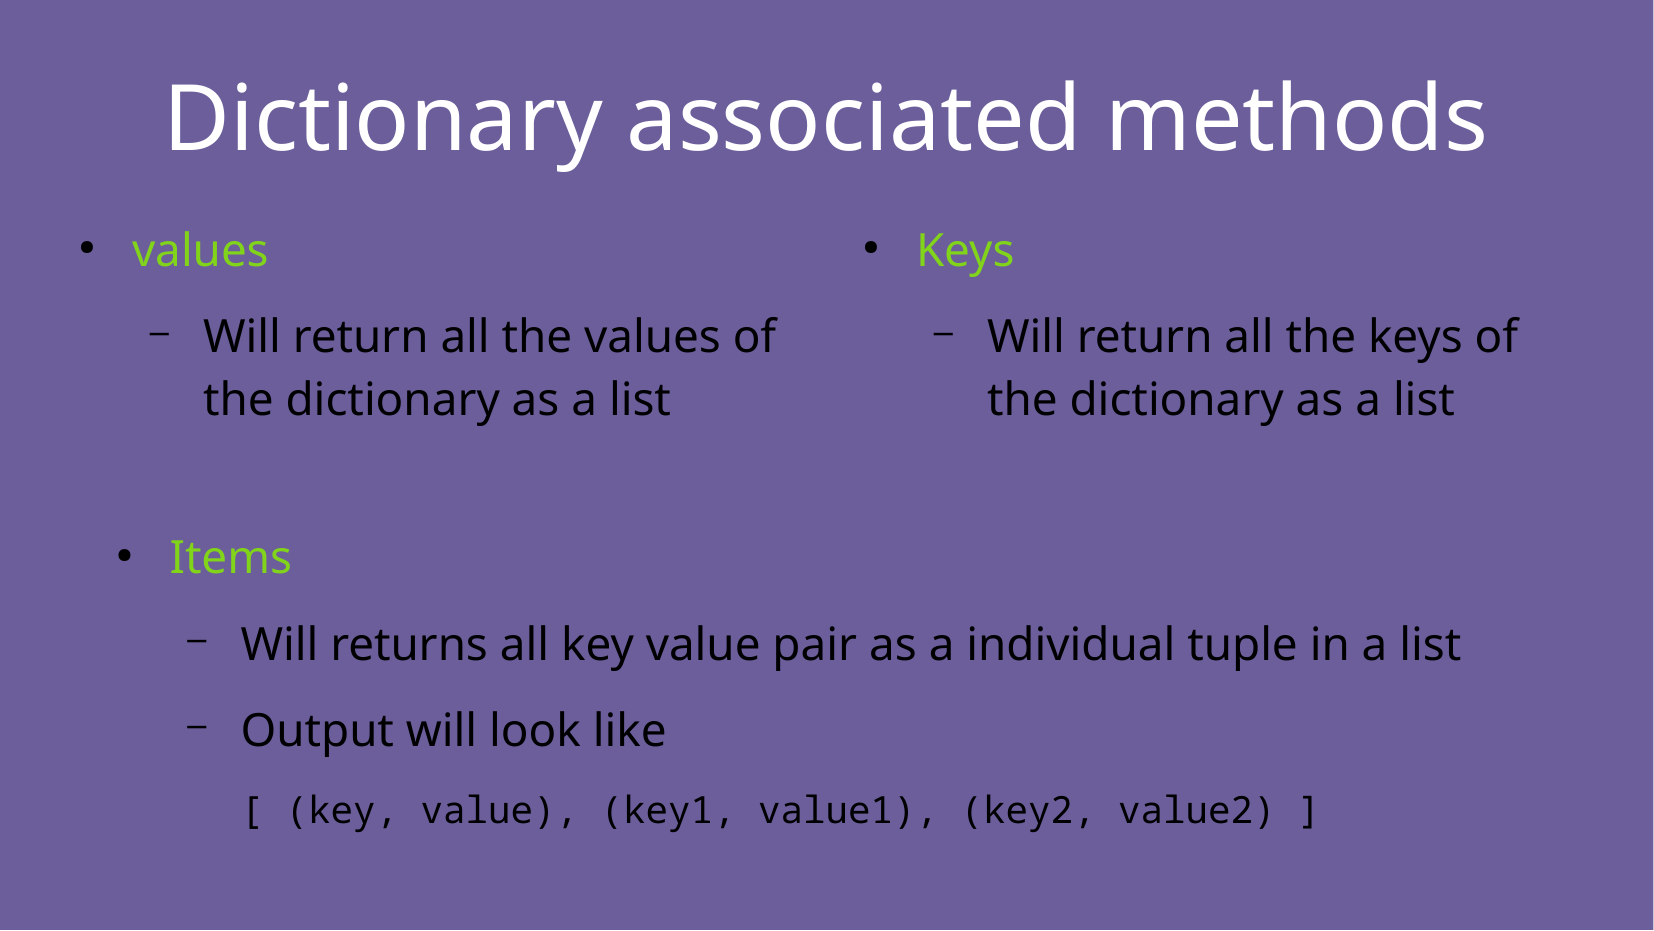

# Dictionary associated methods
values
Will return all the values of the dictionary as a list
Keys
Will return all the keys of the dictionary as a list
Items
Will returns all key value pair as a individual tuple in a list
Output will look like
[ (key, value), (key1, value1), (key2, value2) ]